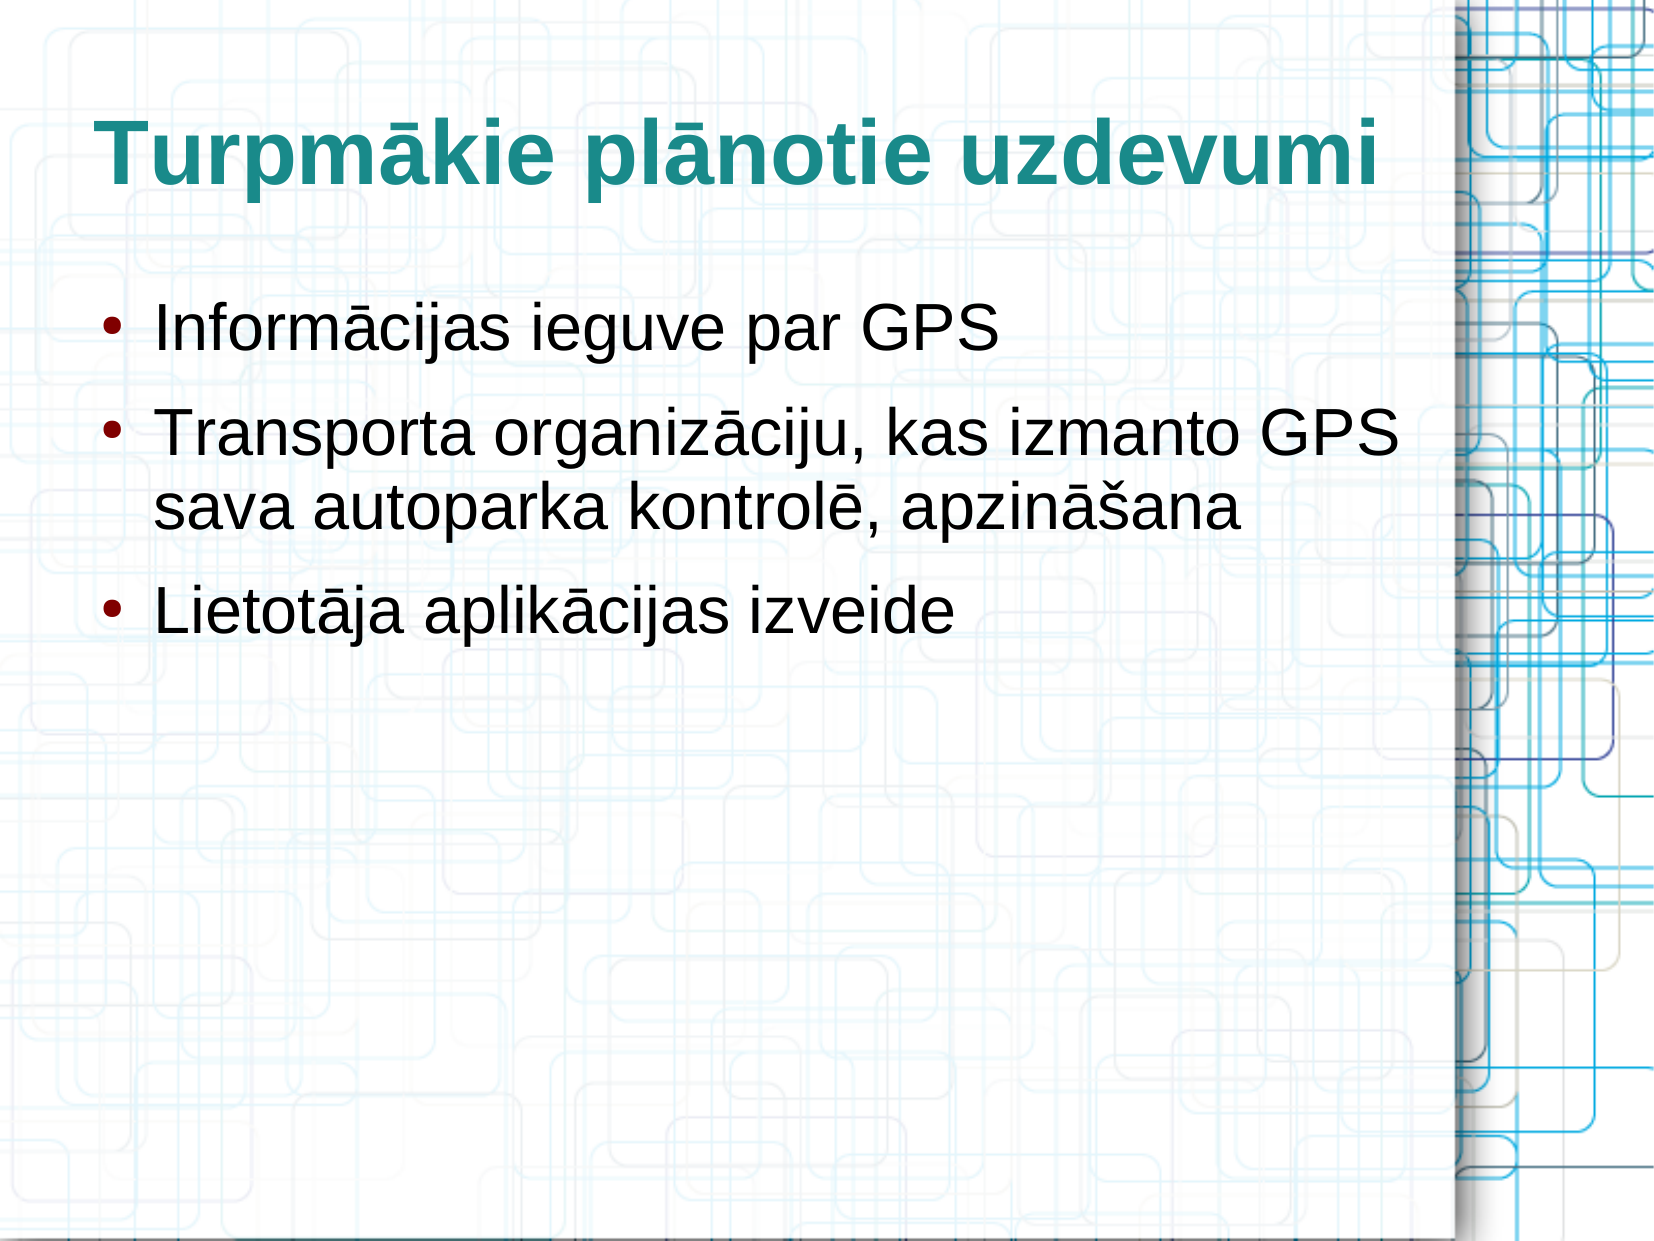

# Turpmākie plānotie uzdevumi
Informācijas ieguve par GPS
Transporta organizāciju, kas izmanto GPS sava autoparka kontrolē, apzināšana
Lietotāja aplikācijas izveide